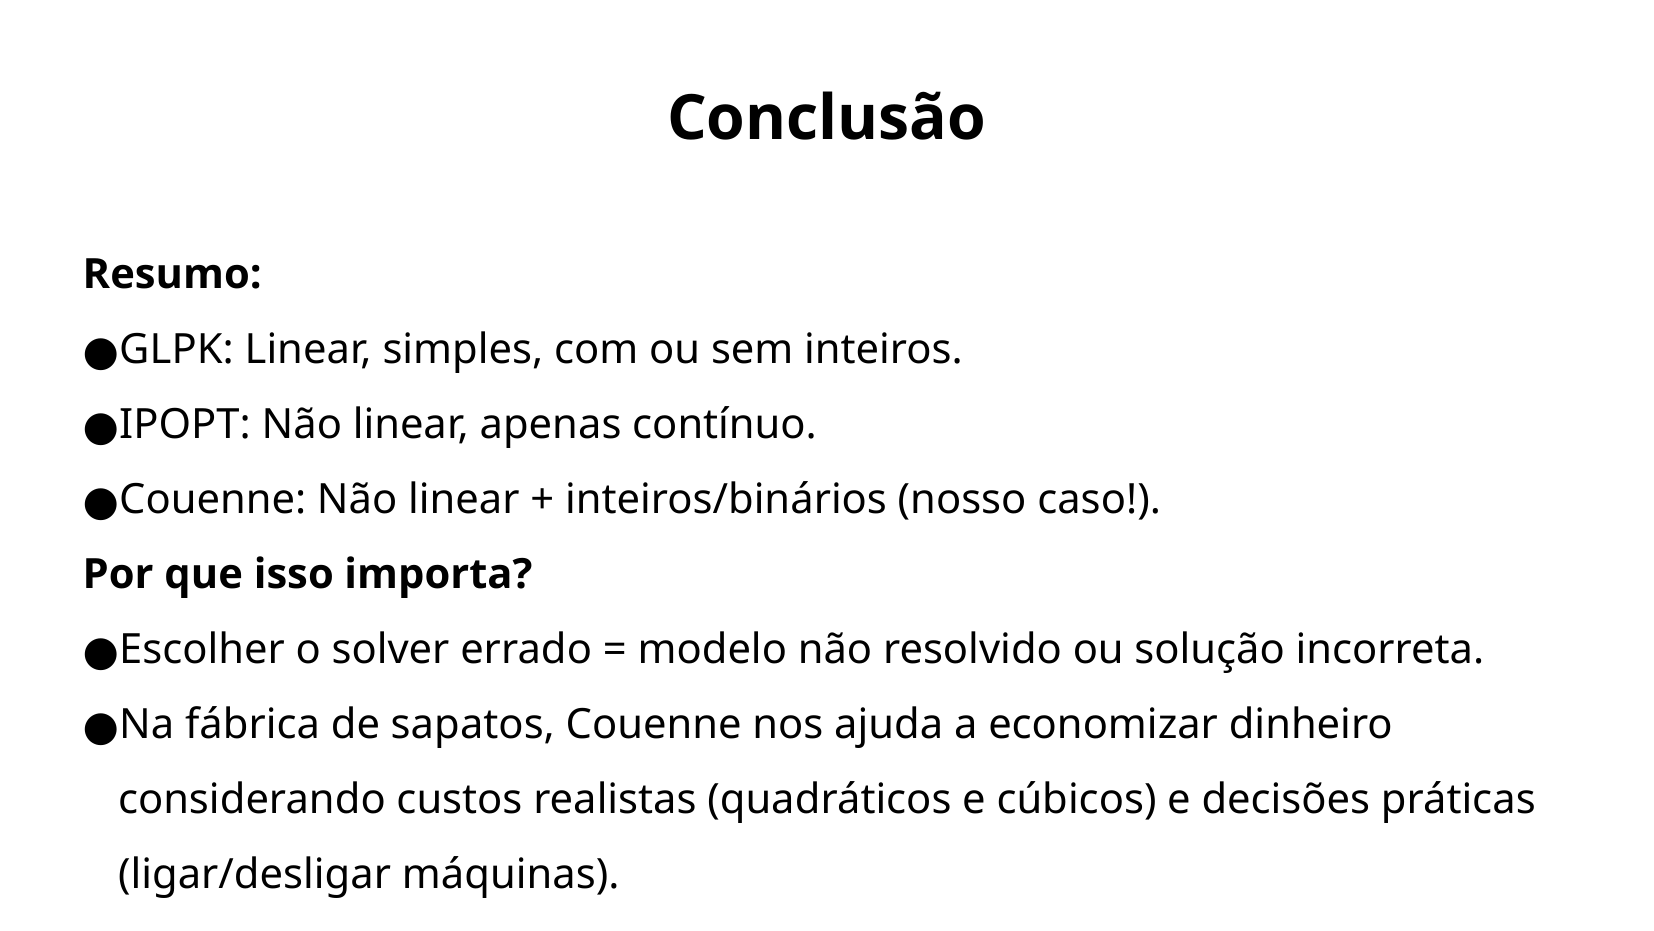

Conclusão
Resumo:
GLPK: Linear, simples, com ou sem inteiros.
IPOPT: Não linear, apenas contínuo.
Couenne: Não linear + inteiros/binários (nosso caso!).
Por que isso importa?
Escolher o solver errado = modelo não resolvido ou solução incorreta.
Na fábrica de sapatos, Couenne nos ajuda a economizar dinheiro considerando custos realistas (quadráticos e cúbicos) e decisões práticas (ligar/desligar máquinas).